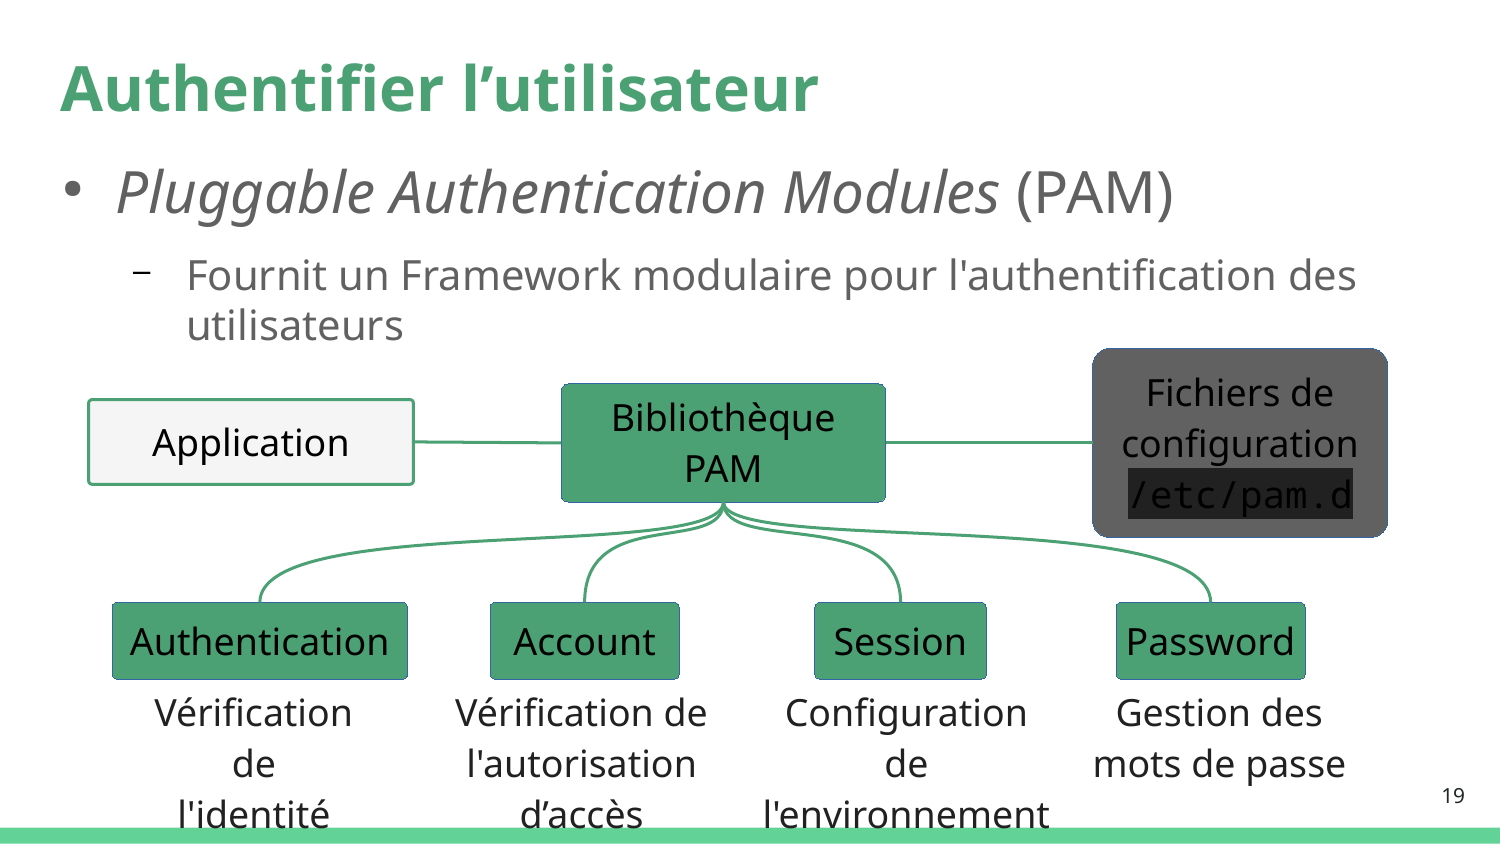

# Authentifier l’utilisateur
Pluggable Authentication Modules (PAM)
Fournit un Framework modulaire pour l'authentification des utilisateurs
Fichiers de
configuration
/etc/pam.d
Bibliothèque
PAM
Application
Authentication
Account
Session
Password
Vérification de l'identité
Vérification de l'autorisation d’accès
Configuration de l'environnement utilisateur
Gestion des mots de passe